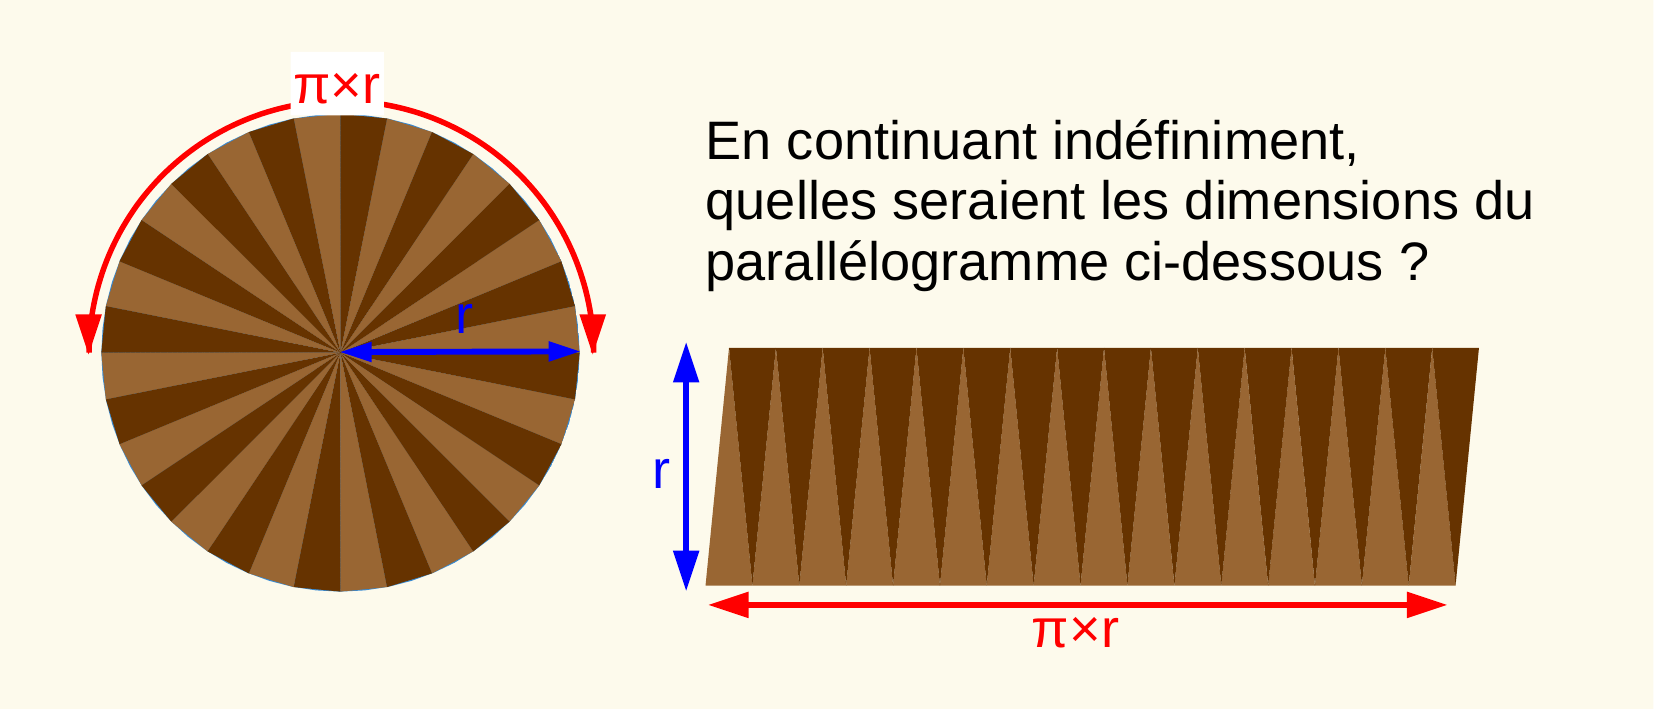

π×r
r
En continuant indéfiniment,
quelles seraient les dimensions du parallélogramme ci-dessous ?
r
π×r